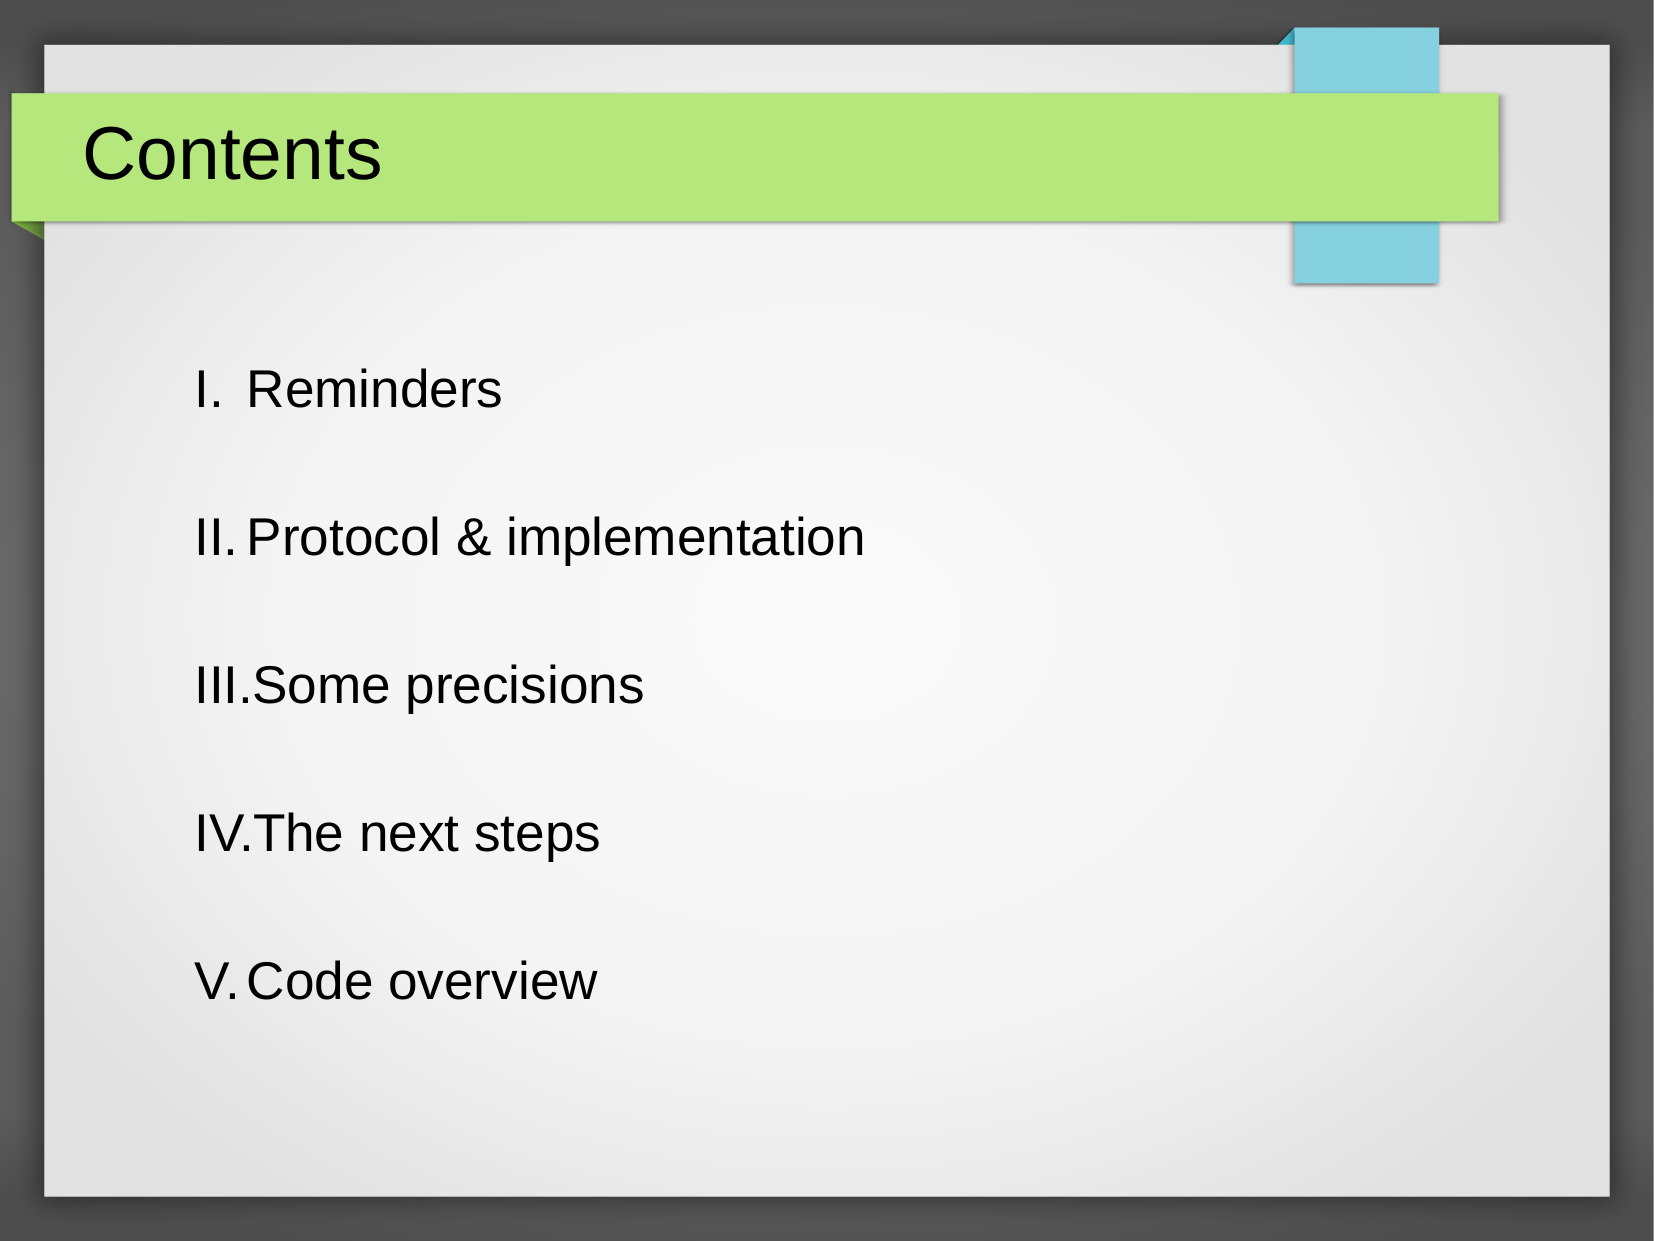

# Contents
Reminders
Protocol & implementation
Some precisions
The next steps
Code overview